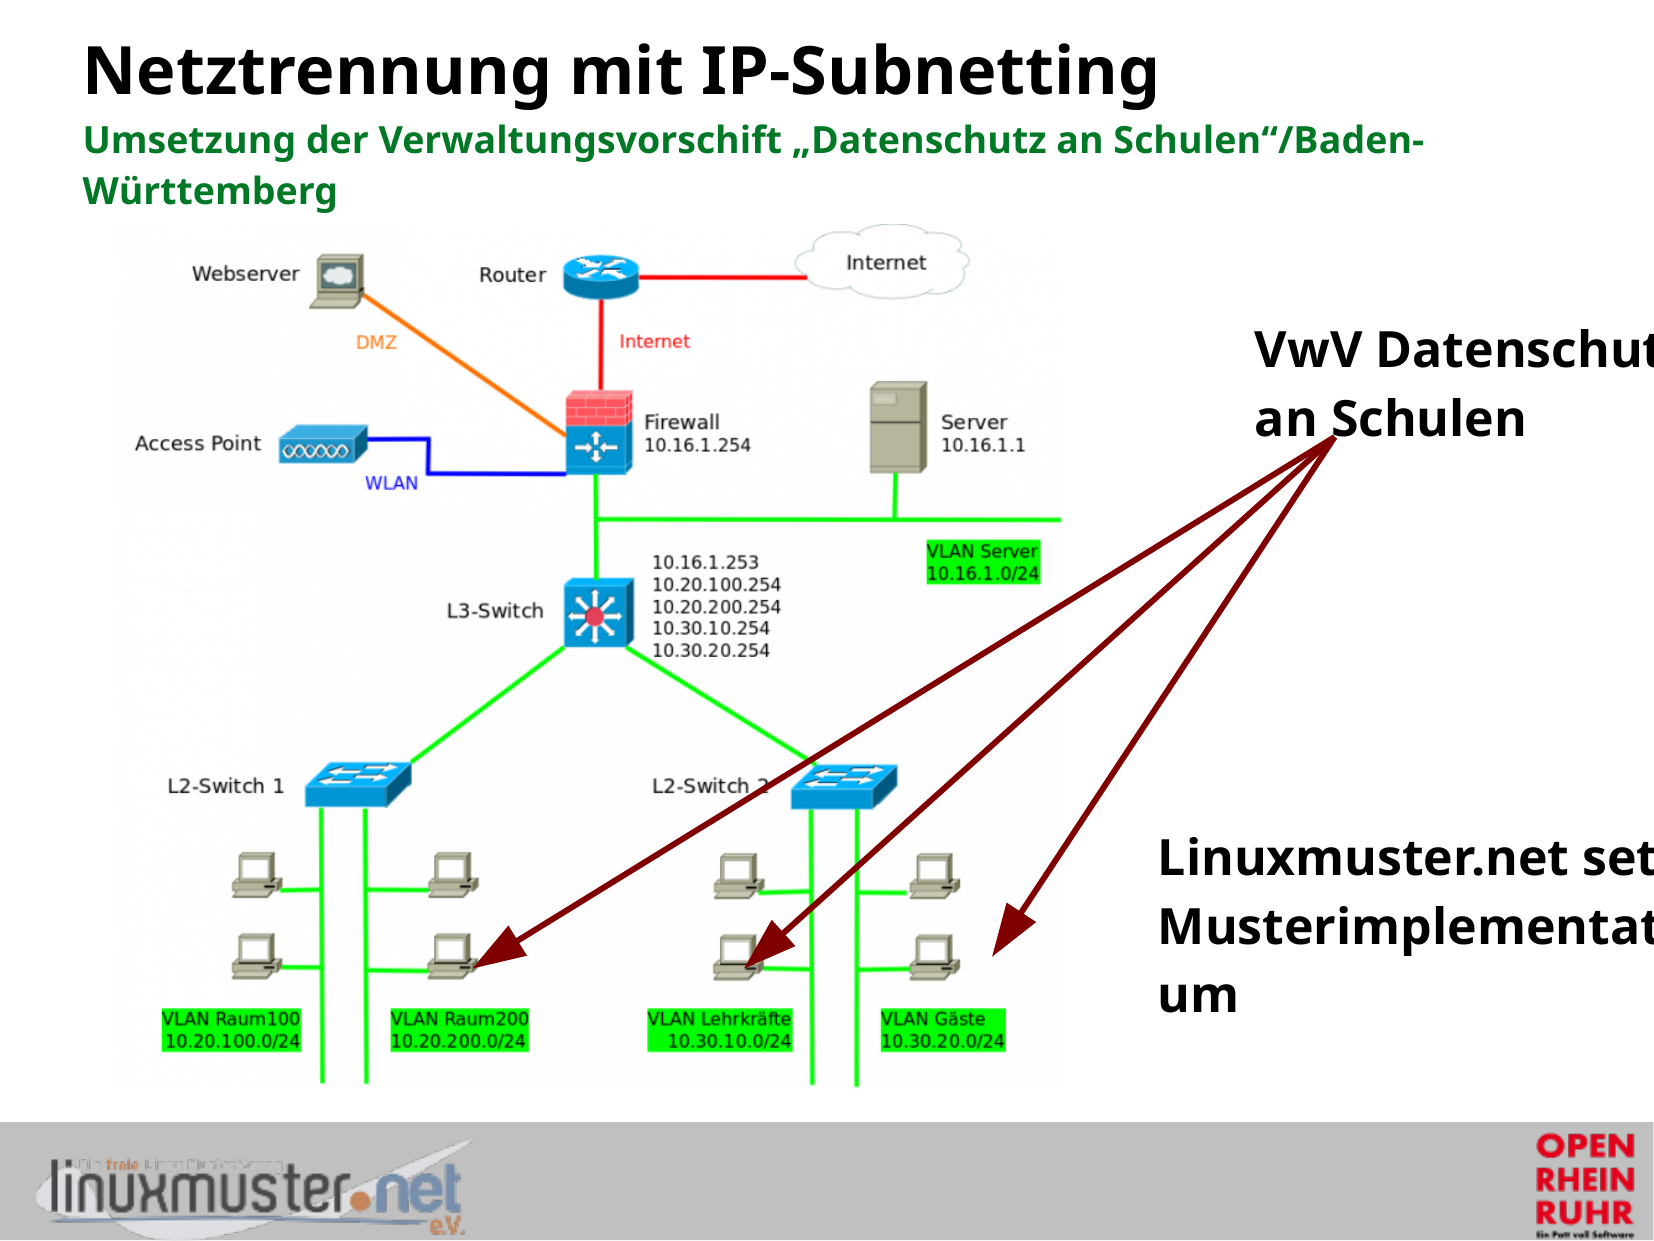

# Netztrennung mit IP-Subnetting Umsetzung der Verwaltungsvorschift „Datenschutz an Schulen“/Baden-Württemberg
VwV Datenschutz
an Schulen
Linuxmuster.net setzt
Musterimplementation
um